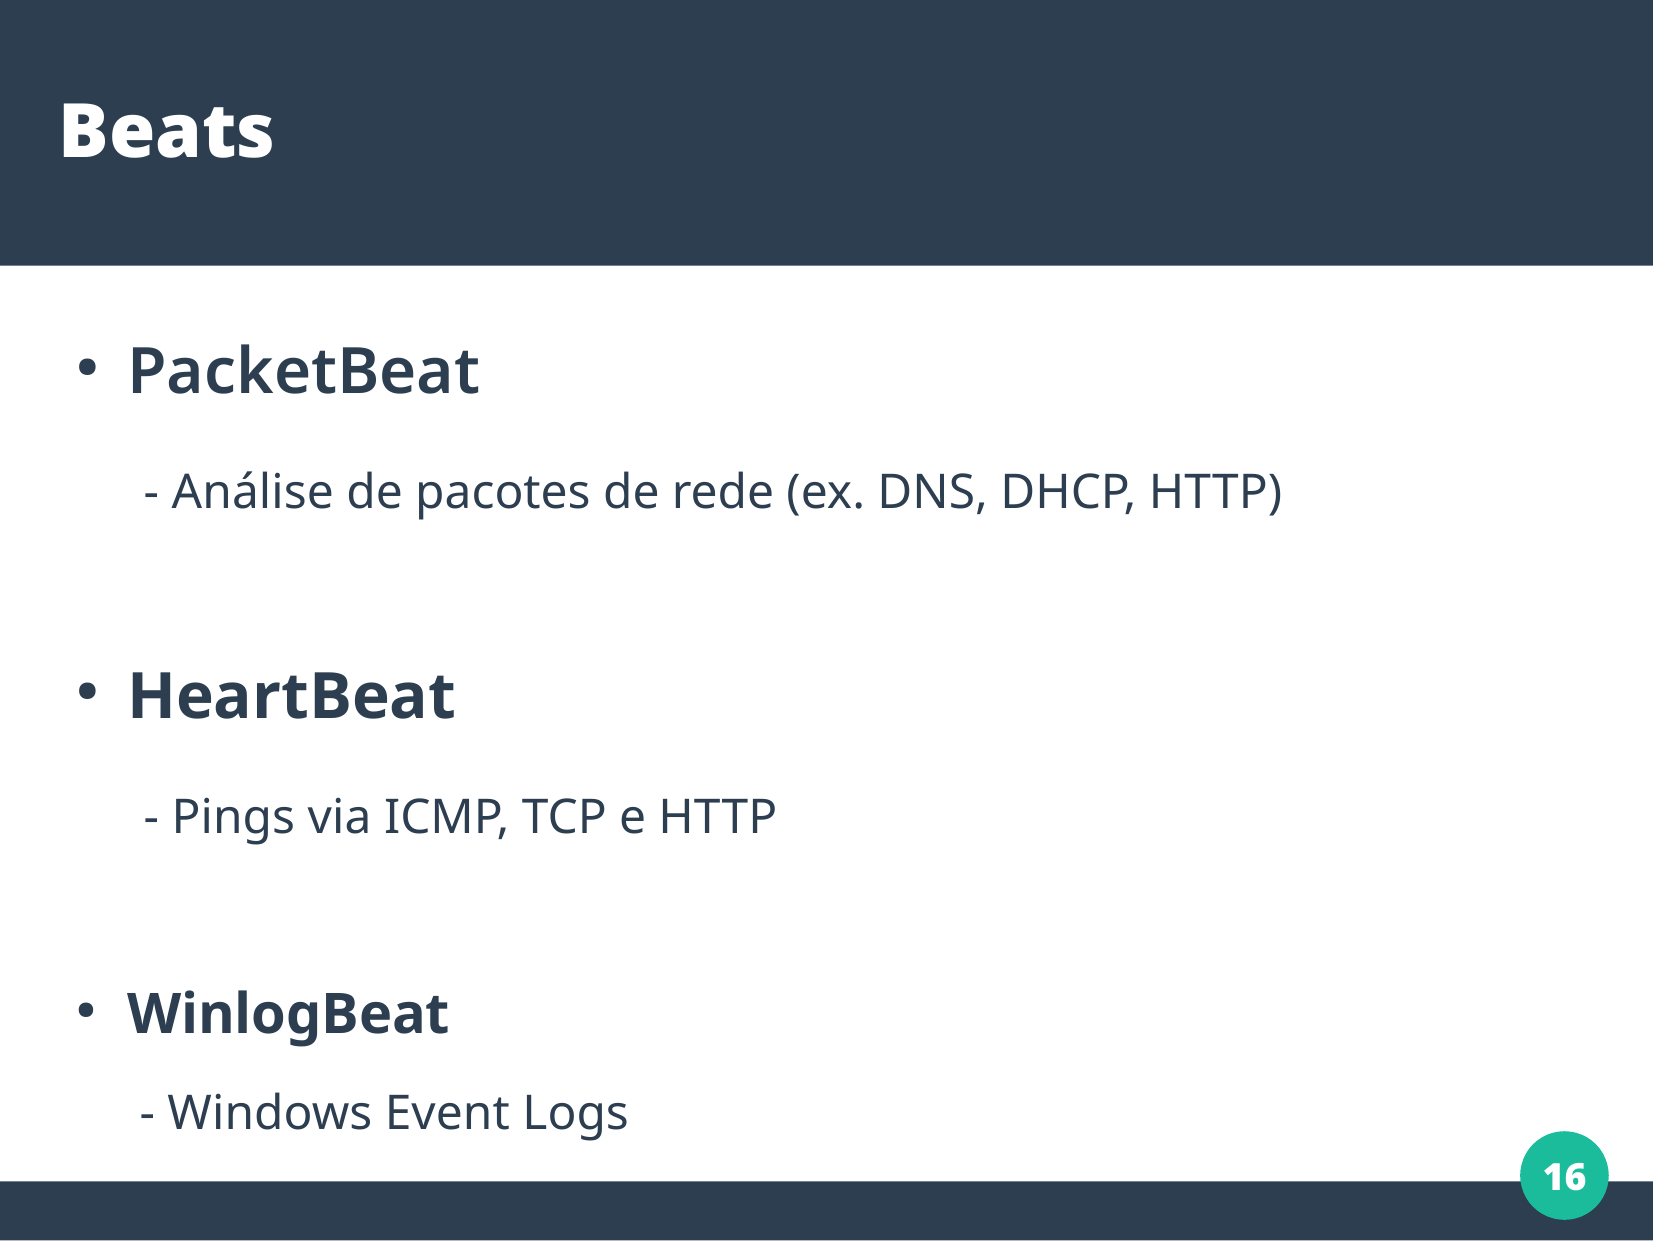

# Beats
PacketBeat
 - Análise de pacotes de rede (ex. DNS, DHCP, HTTP)
HeartBeat
 - Pings via ICMP, TCP e HTTP
WinlogBeat
 - Windows Event Logs
16